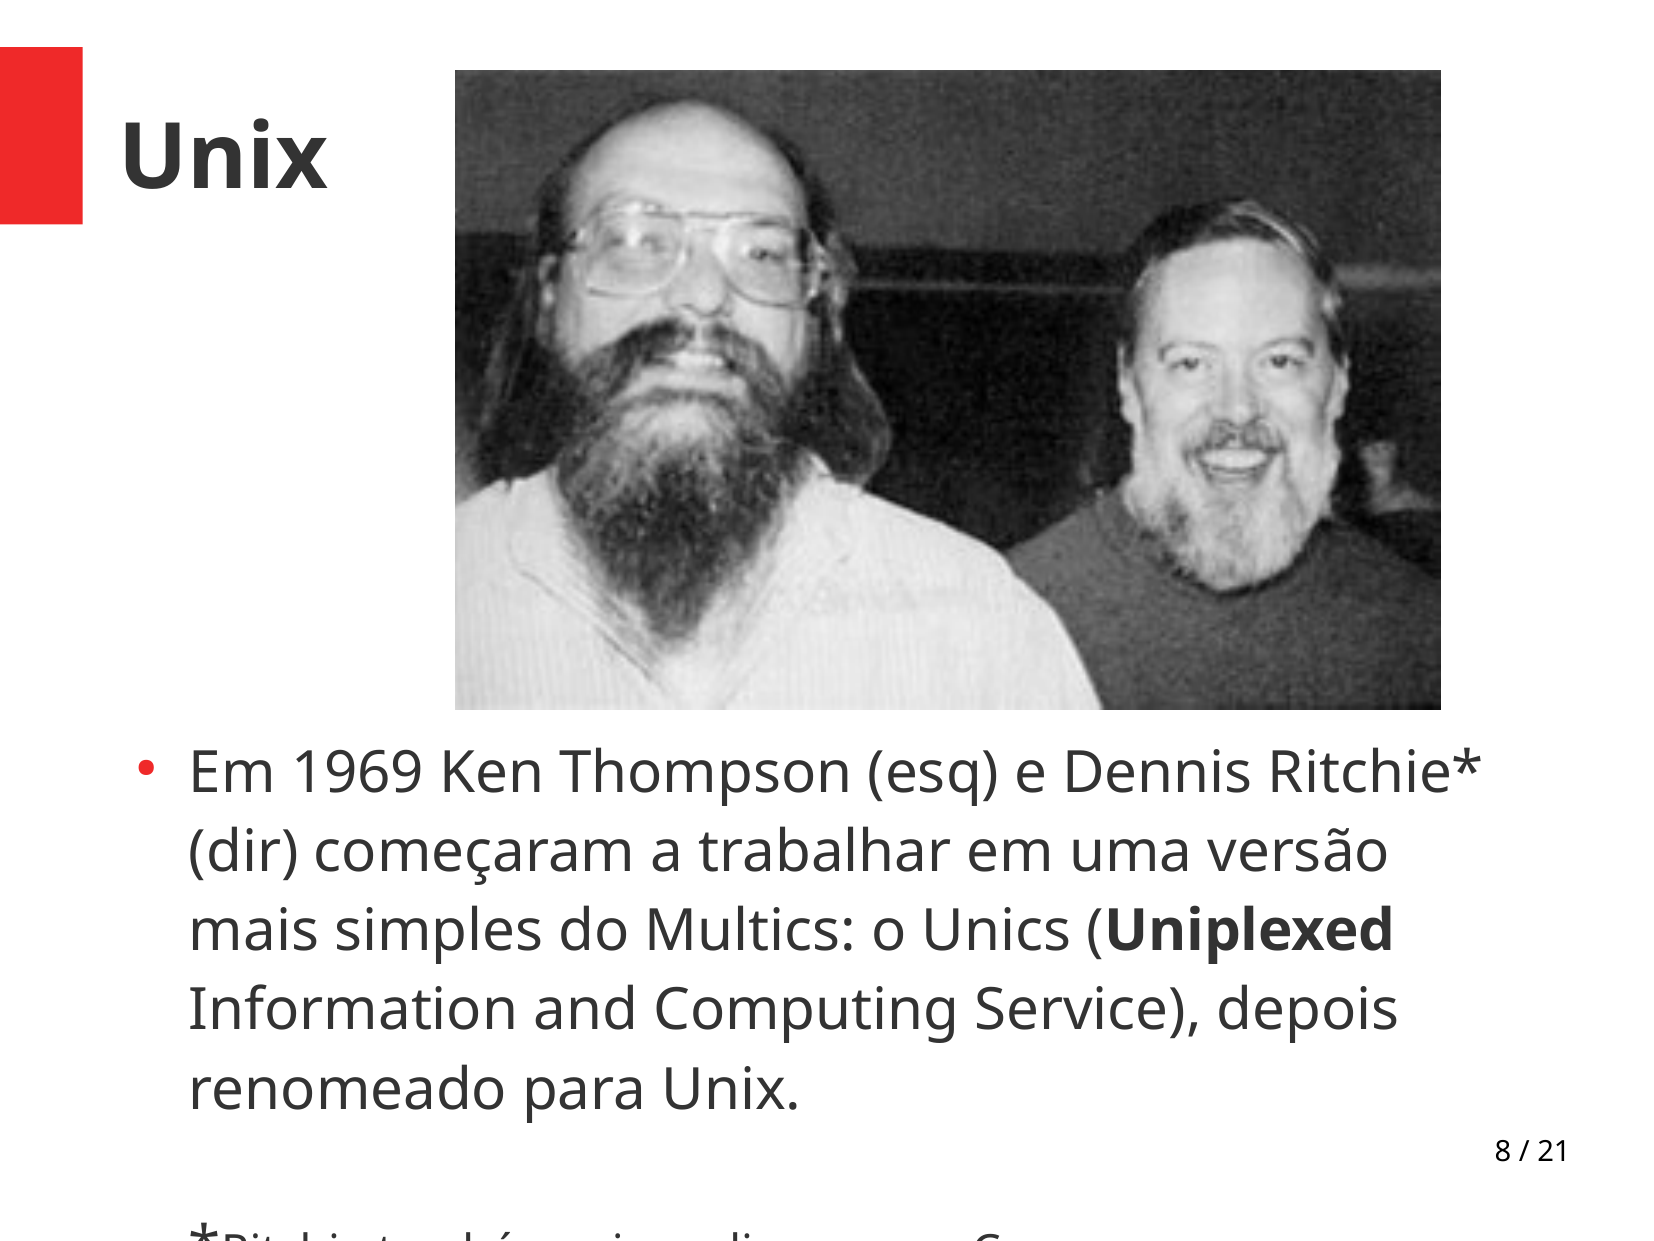

# Unix
Em 1969 Ken Thompson (esq) e Dennis Ritchie* (dir) começaram a trabalhar em uma versão mais simples do Multics: o Unics (Uniplexed Information and Computing Service), depois renomeado para Unix.
*Ritchie também criou a linguagem C
8